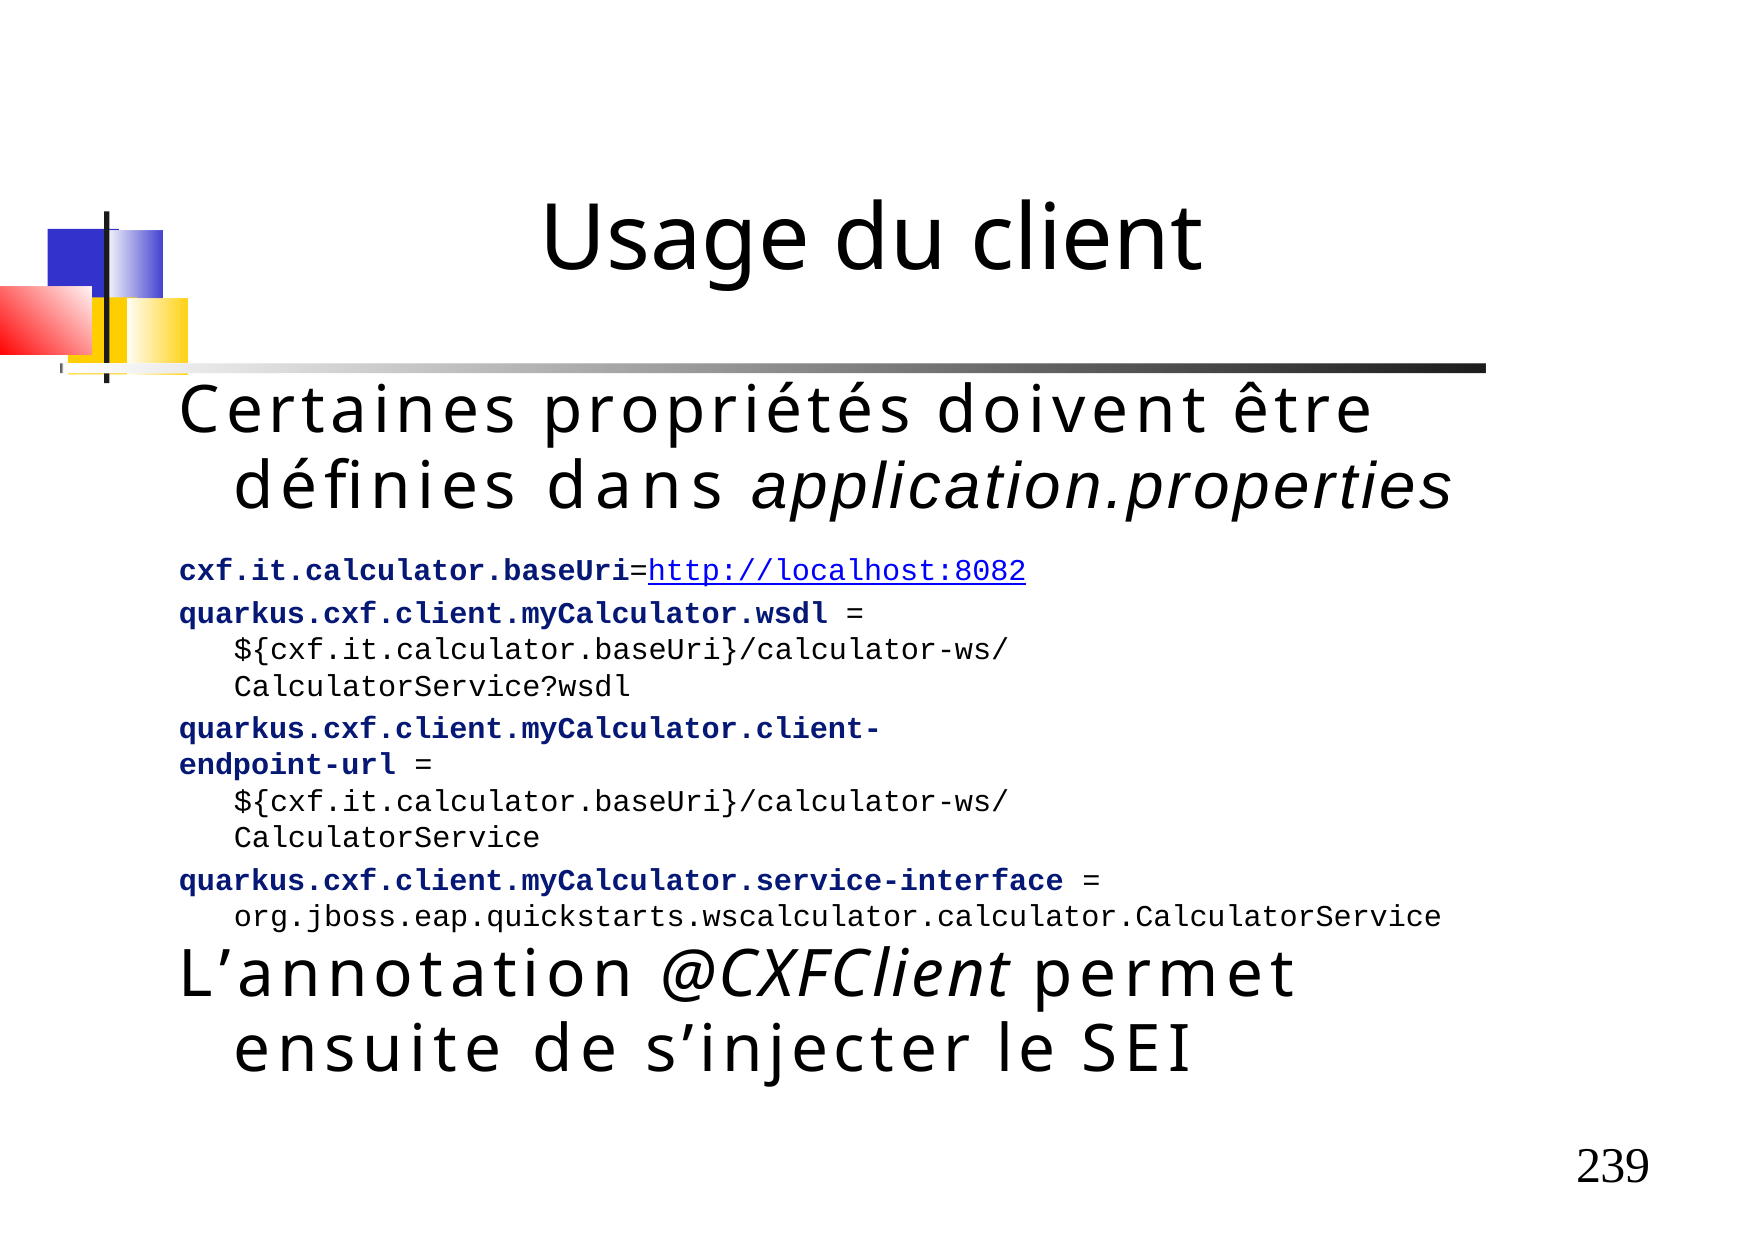

# Usage du client
Certaines propriétés doivent être définies dans application.properties
cxf.it.calculator.baseUri=http://localhost:8082 quarkus.cxf.client.myCalculator.wsdl =
${cxf.it.calculator.baseUri}/calculator-ws/CalculatorService?wsdl
quarkus.cxf.client.myCalculator.client-endpoint-url =
${cxf.it.calculator.baseUri}/calculator-ws/CalculatorService
quarkus.cxf.client.myCalculator.service-interface = org.jboss.eap.quickstarts.wscalculator.calculator.CalculatorService
L’annotation @CXFClient permet ensuite de s’injecter le SEI
239